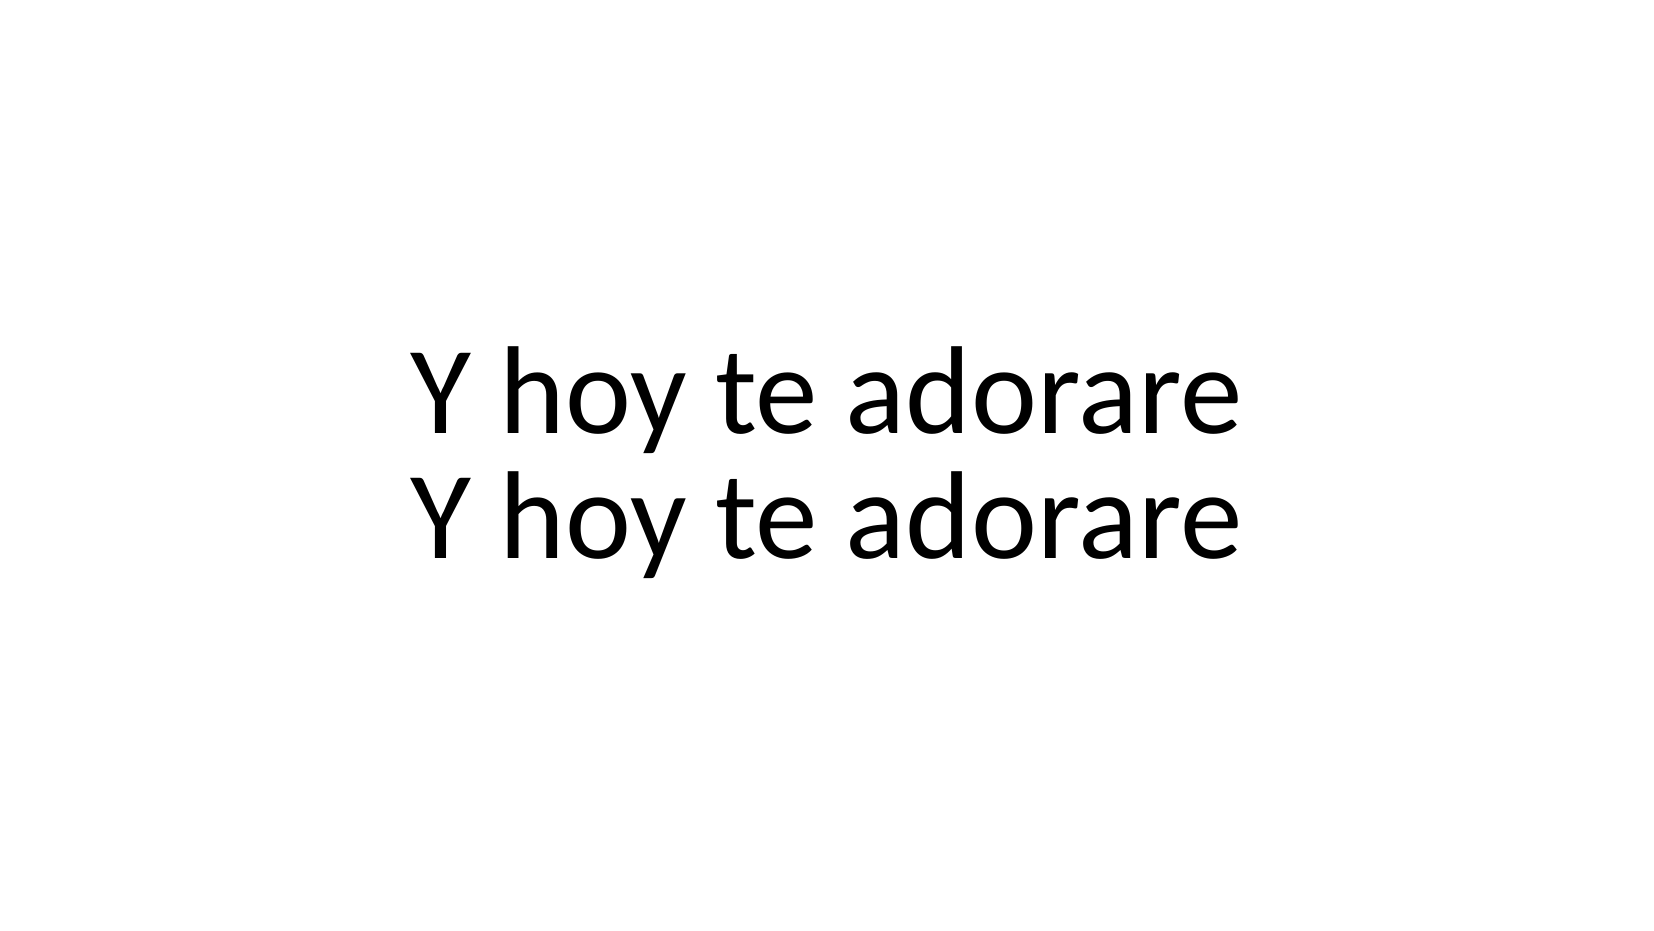

# Y hoy te adorare Y hoy te adorare